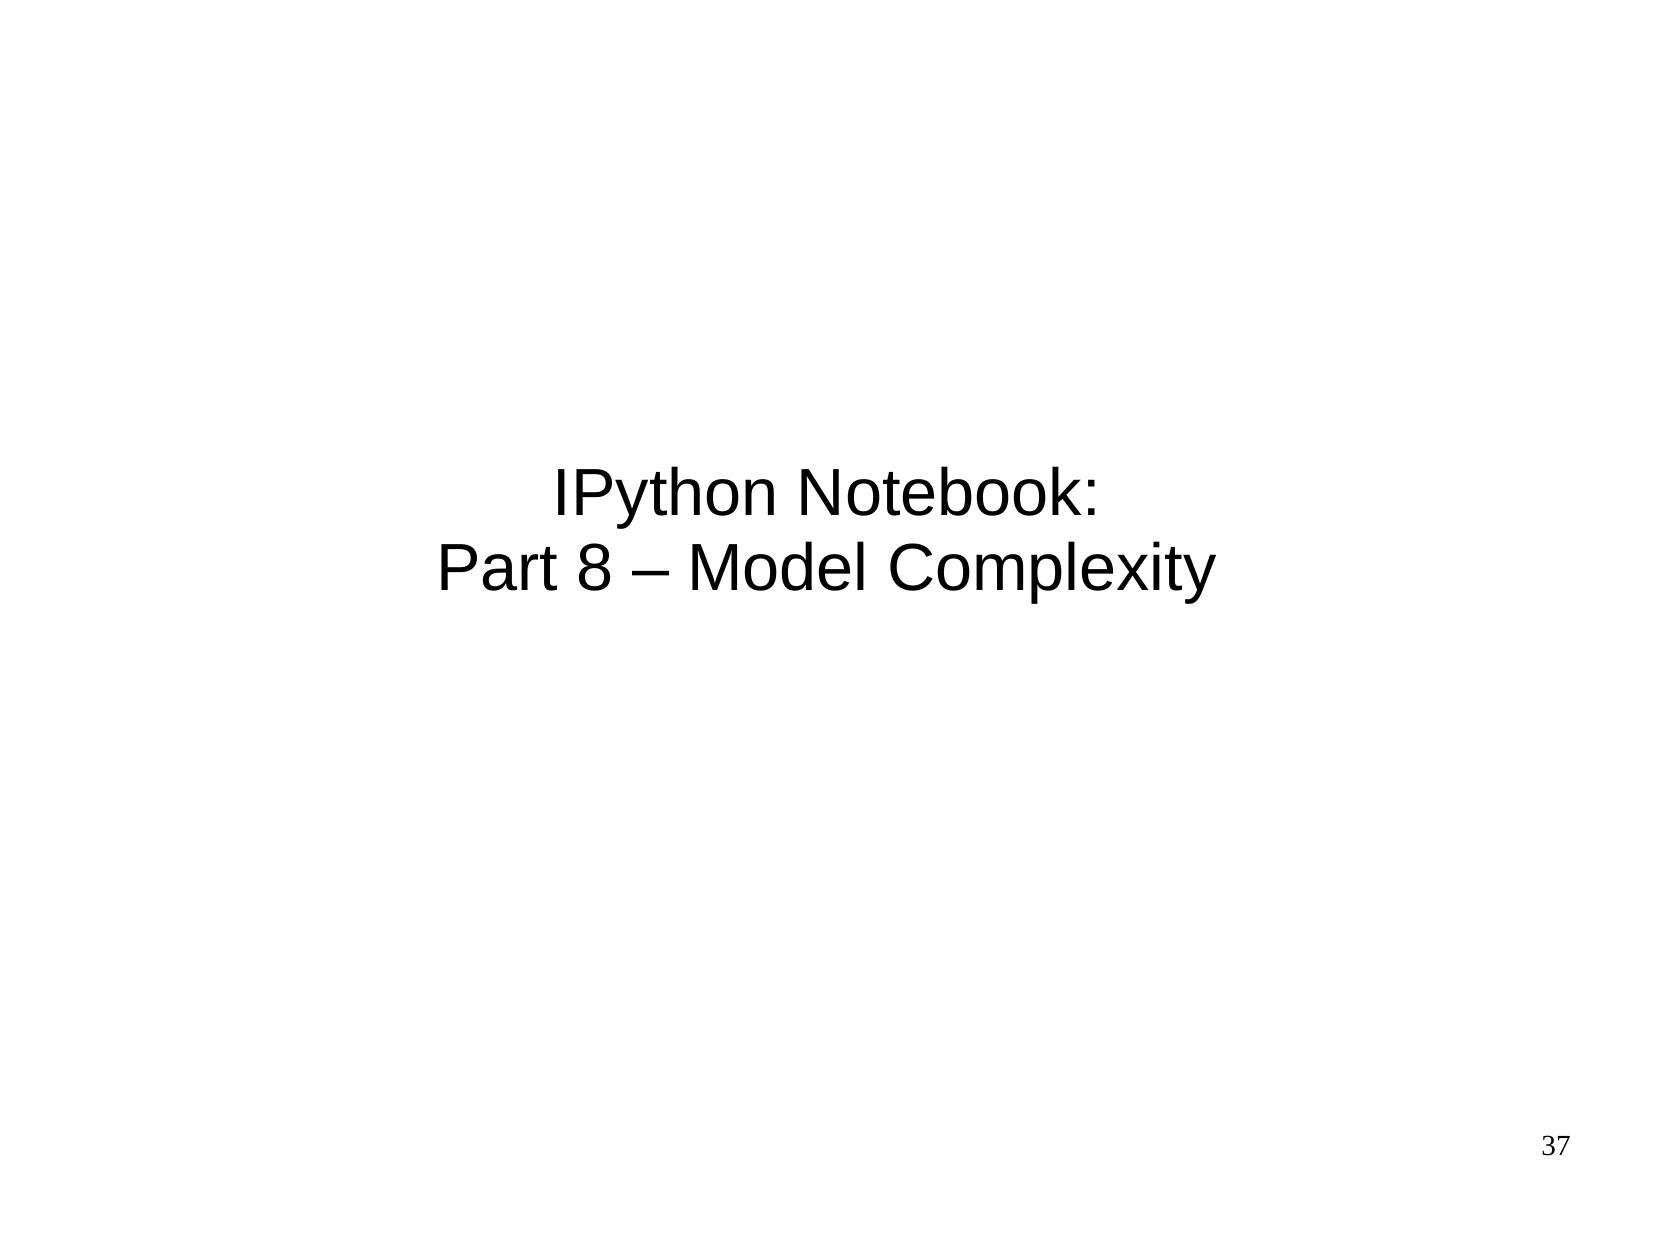

# IPython Notebook:
Part 8 – Model Complexity
37